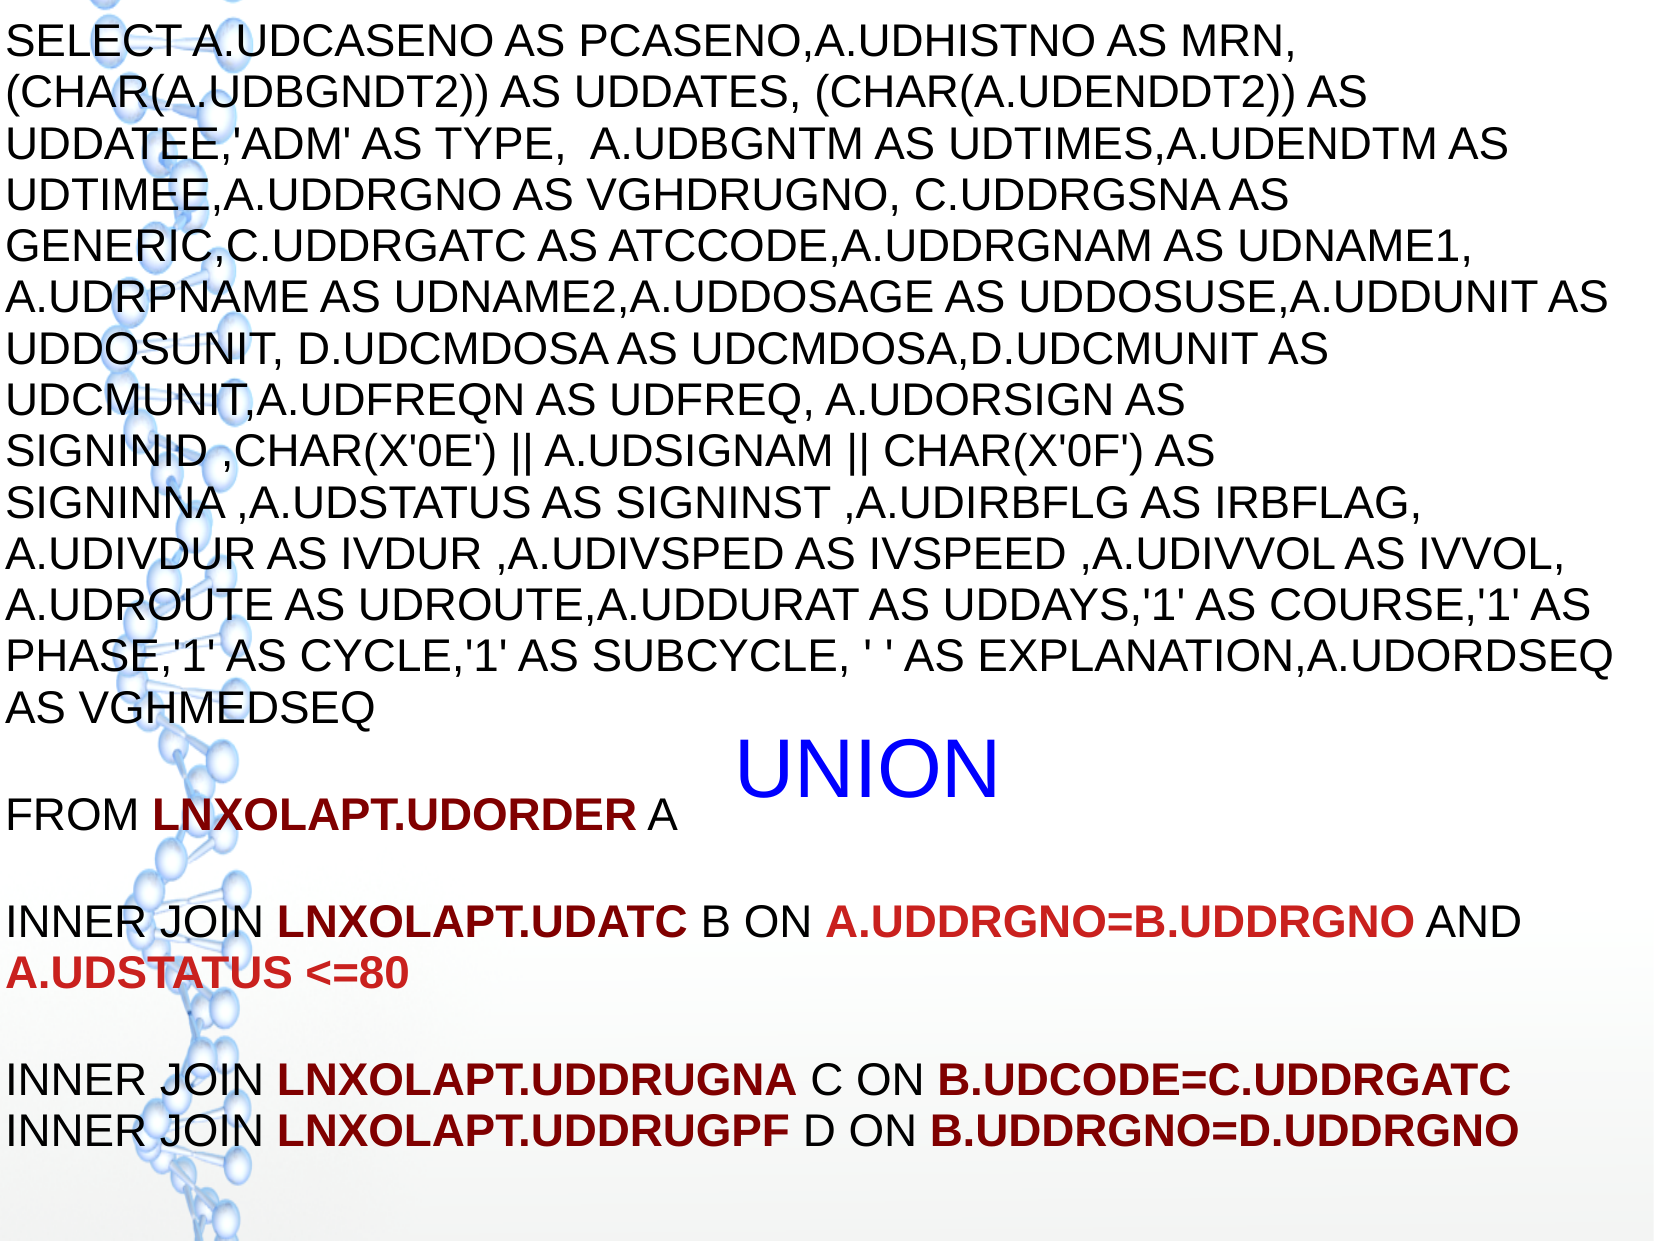

SELECT A.UDCASENO AS PCASENO,A.UDHISTNO AS MRN,(CHAR(A.UDBGNDT2)) AS UDDATES, (CHAR(A.UDENDDT2)) AS UDDATEE,'ADM' AS TYPE, A.UDBGNTM AS UDTIMES,A.UDENDTM AS UDTIMEE,A.UDDRGNO AS VGHDRUGNO, C.UDDRGSNA AS GENERIC,C.UDDRGATC AS ATCCODE,A.UDDRGNAM AS UDNAME1, A.UDRPNAME AS UDNAME2,A.UDDOSAGE AS UDDOSUSE,A.UDDUNIT AS UDDOSUNIT, D.UDCMDOSA AS UDCMDOSA,D.UDCMUNIT AS UDCMUNIT,A.UDFREQN AS UDFREQ, A.UDORSIGN AS SIGNINID ,CHAR(X'0E') || A.UDSIGNAM || CHAR(X'0F') AS SIGNINNA ,A.UDSTATUS AS SIGNINST ,A.UDIRBFLG AS IRBFLAG, A.UDIVDUR AS IVDUR ,A.UDIVSPED AS IVSPEED ,A.UDIVVOL AS IVVOL, A.UDROUTE AS UDROUTE,A.UDDURAT AS UDDAYS,'1' AS COURSE,'1' AS PHASE,'1' AS CYCLE,'1' AS SUBCYCLE, ' ' AS EXPLANATION,A.UDORDSEQ AS VGHMEDSEQ
FROM LNXOLAPT.UDORDER A
INNER JOIN LNXOLAPT.UDATC B ON A.UDDRGNO=B.UDDRGNO AND A.UDSTATUS <=80
INNER JOIN LNXOLAPT.UDDRUGNA C ON B.UDCODE=C.UDDRGATC
INNER JOIN LNXOLAPT.UDDRUGPF D ON B.UDDRGNO=D.UDDRGNO
UNION